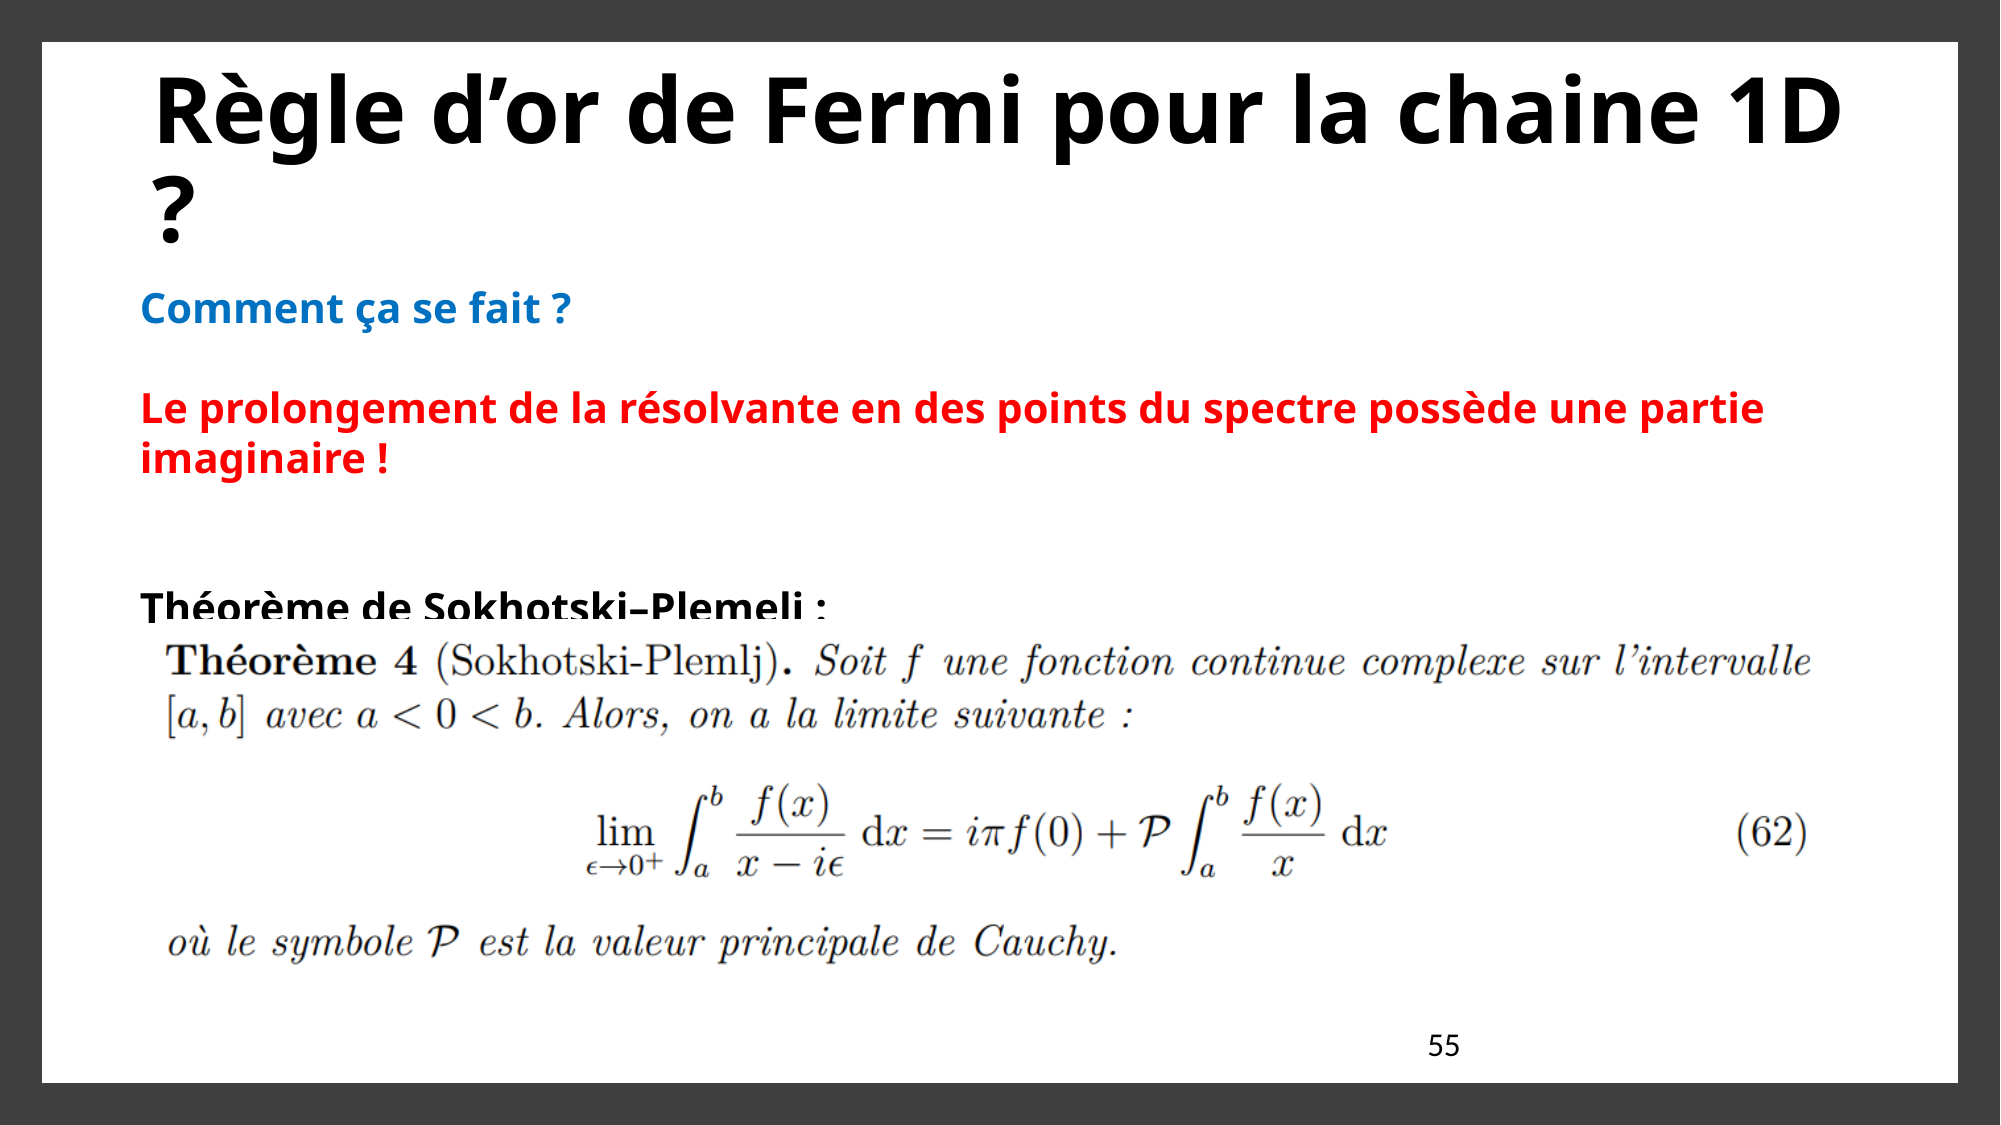

# Règle d’or de Fermi pour la chaine 1D ?
Comment ça se fait ?
Le prolongement de la résolvante en des points du spectre possède une partie imaginaire !
Théorème de Sokhotski–Plemelj :